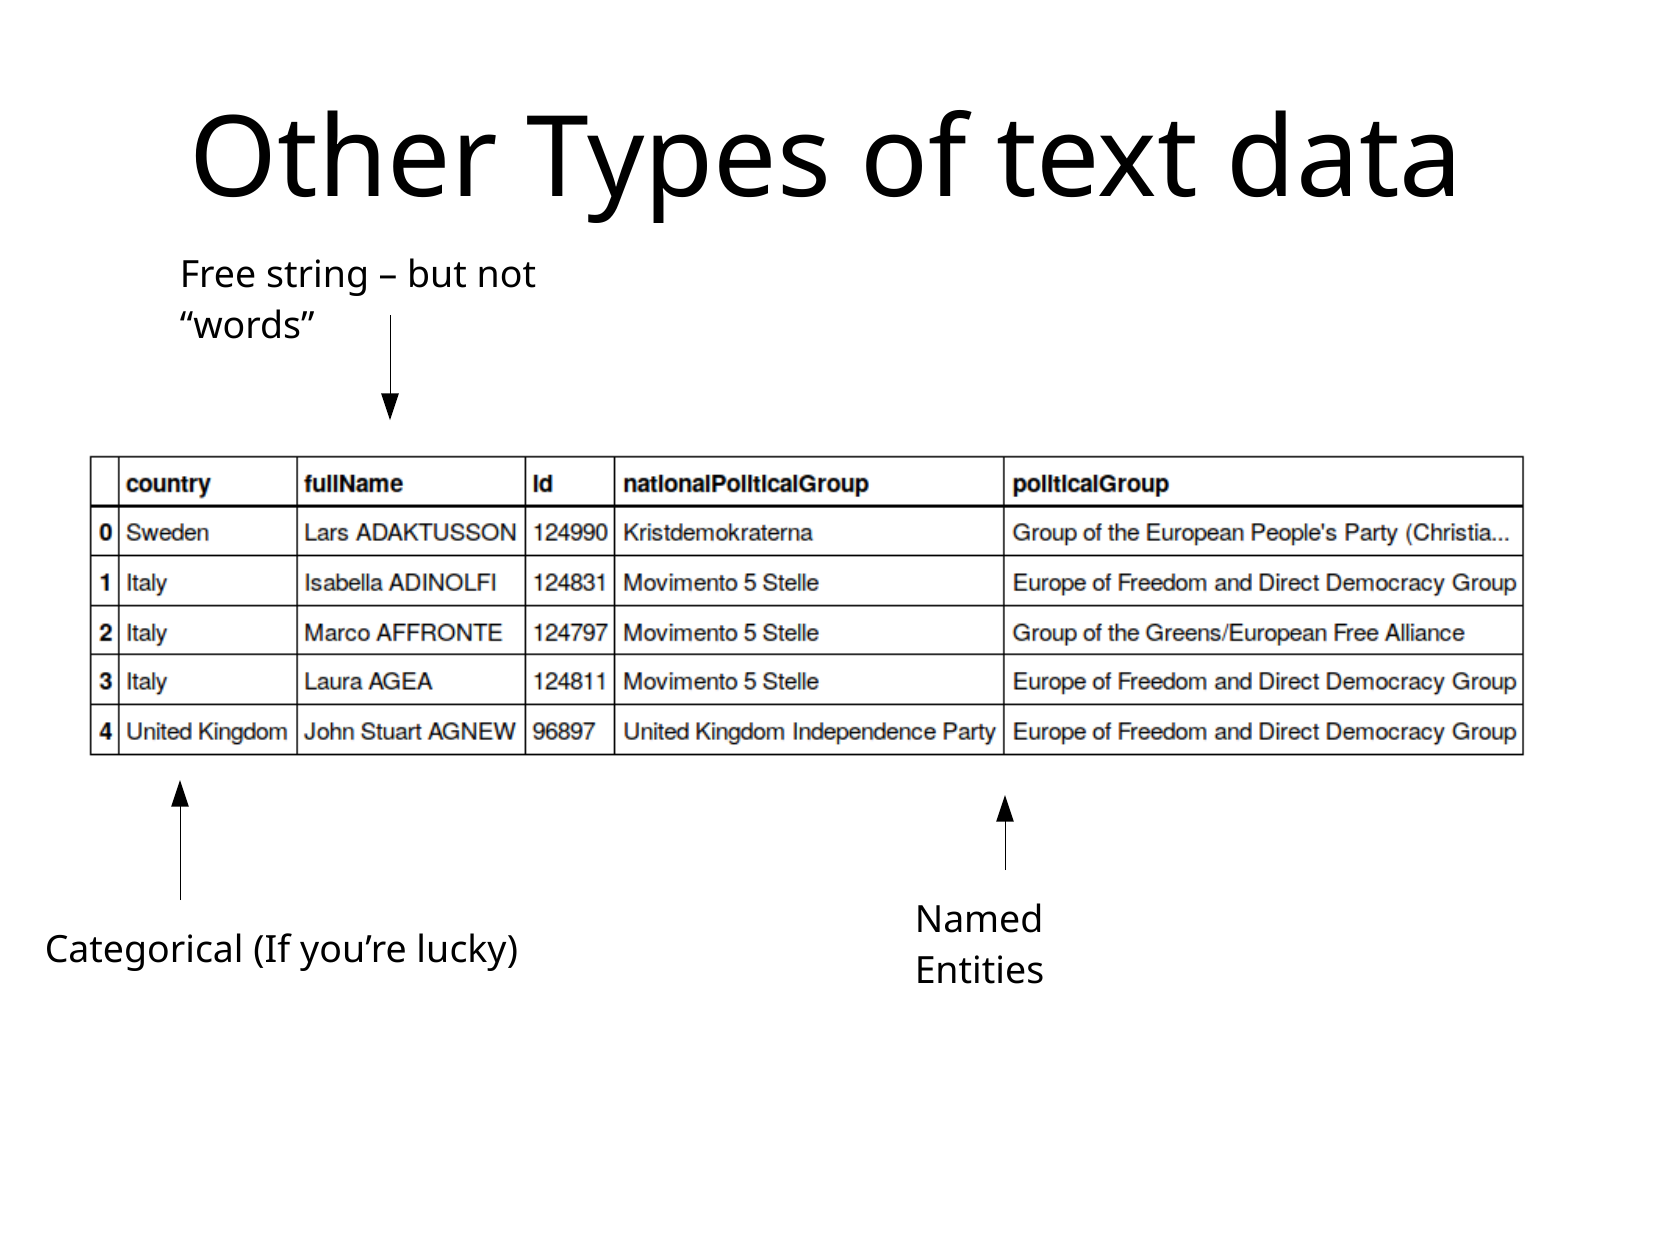

# Other Types of text data
Free string – but not “words”
Named Entities
Categorical (If you’re lucky)